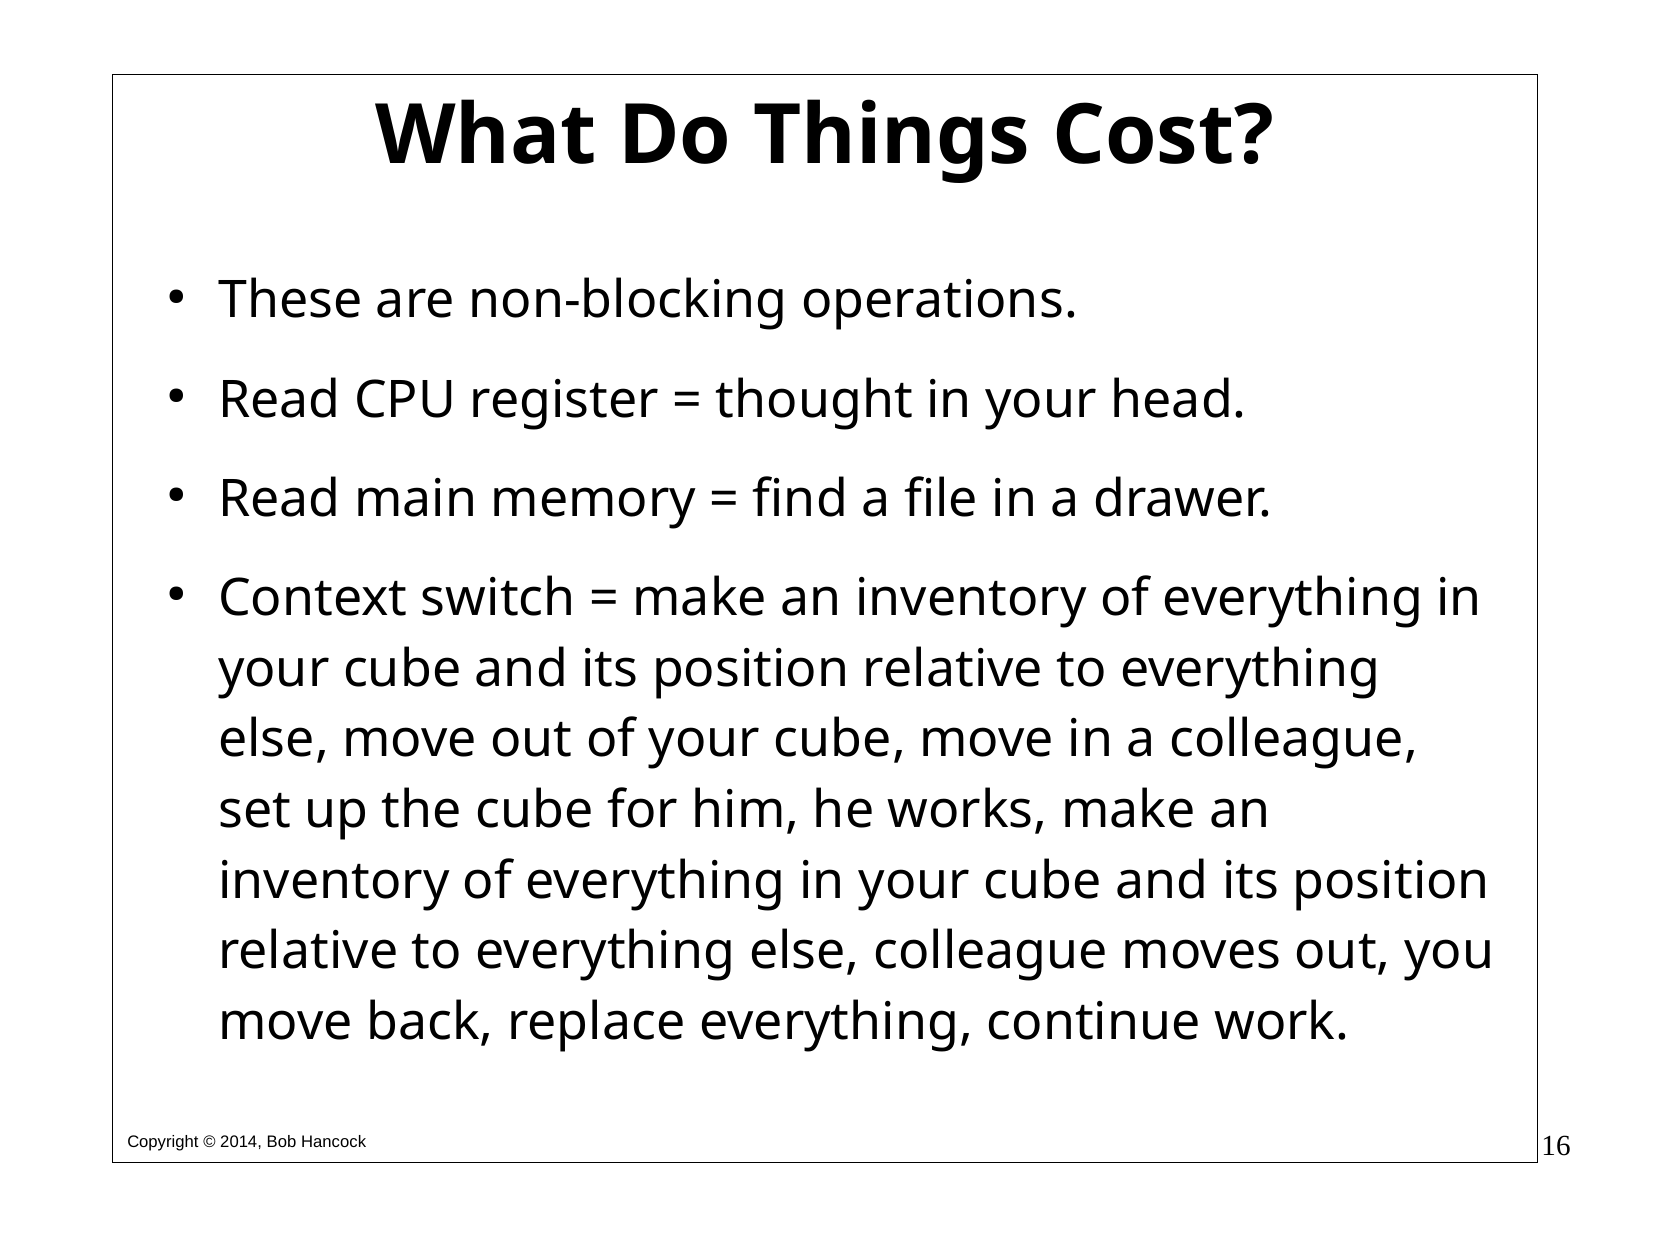

# What Do Things Cost?
These are non-blocking operations.
Read CPU register = thought in your head.
Read main memory = find a file in a drawer.
Context switch = make an inventory of everything in your cube and its position relative to everything else, move out of your cube, move in a colleague, set up the cube for him, he works, make an inventory of everything in your cube and its position relative to everything else, colleague moves out, you move back, replace everything, continue work.
Copyright © 2014, Bob Hancock
16